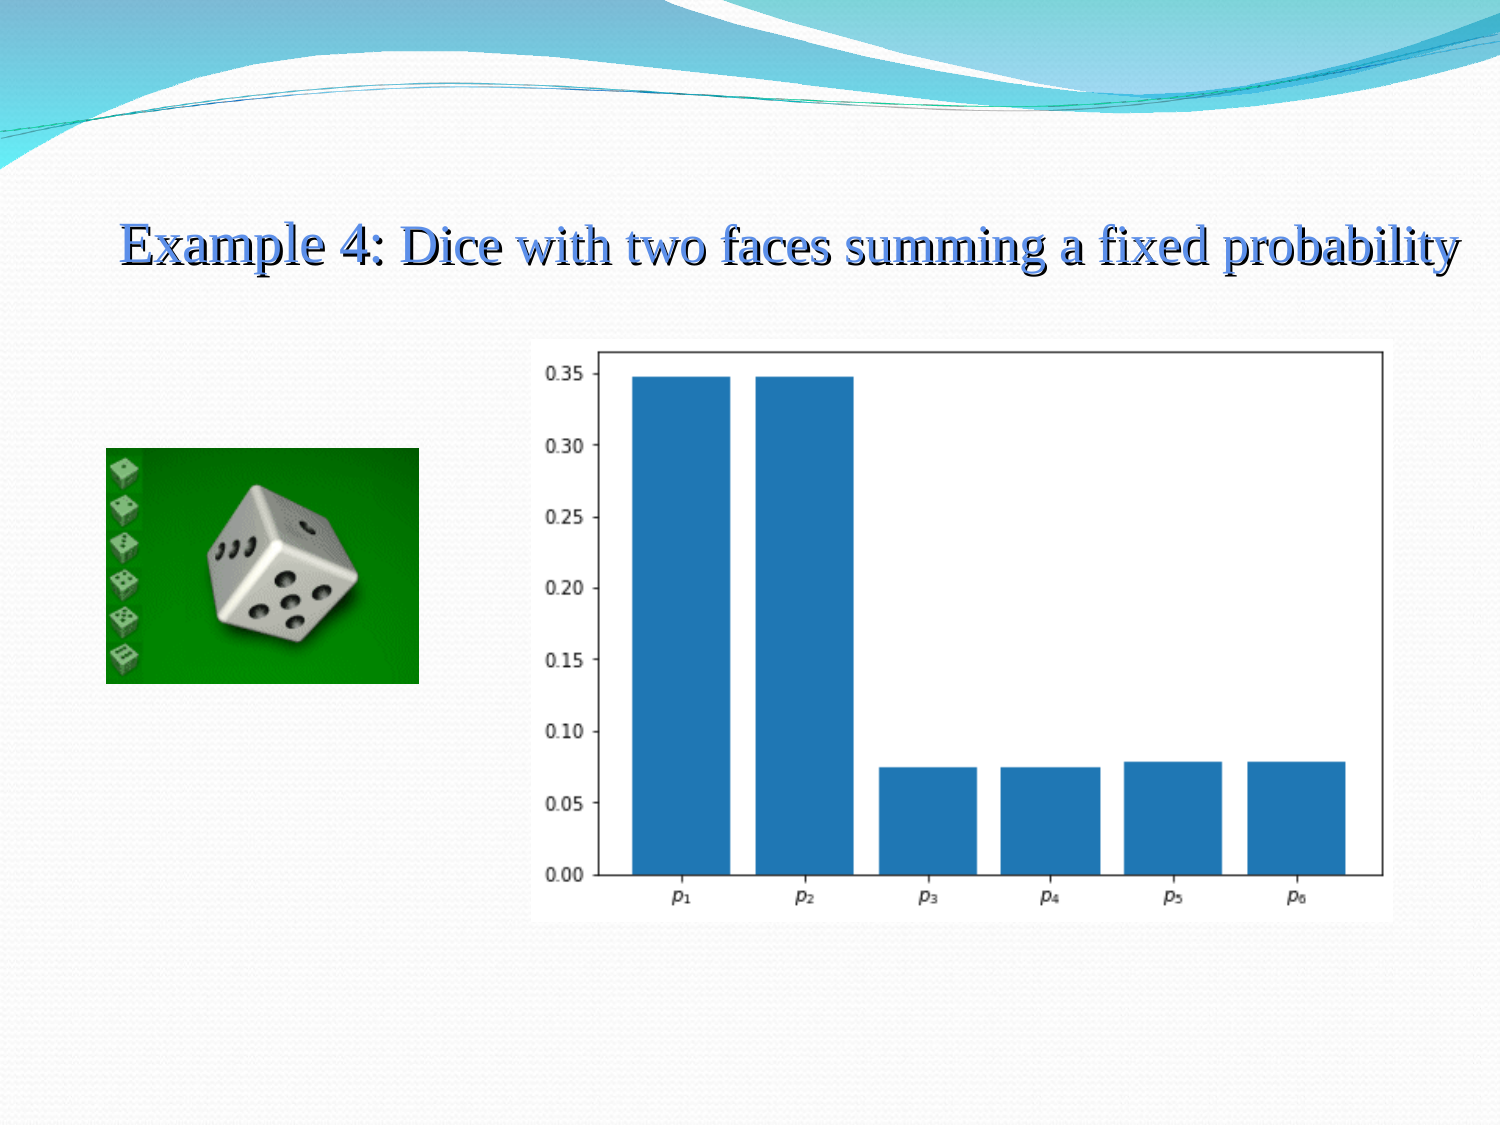

Example 4: Dice with two faces summing a fixed probability